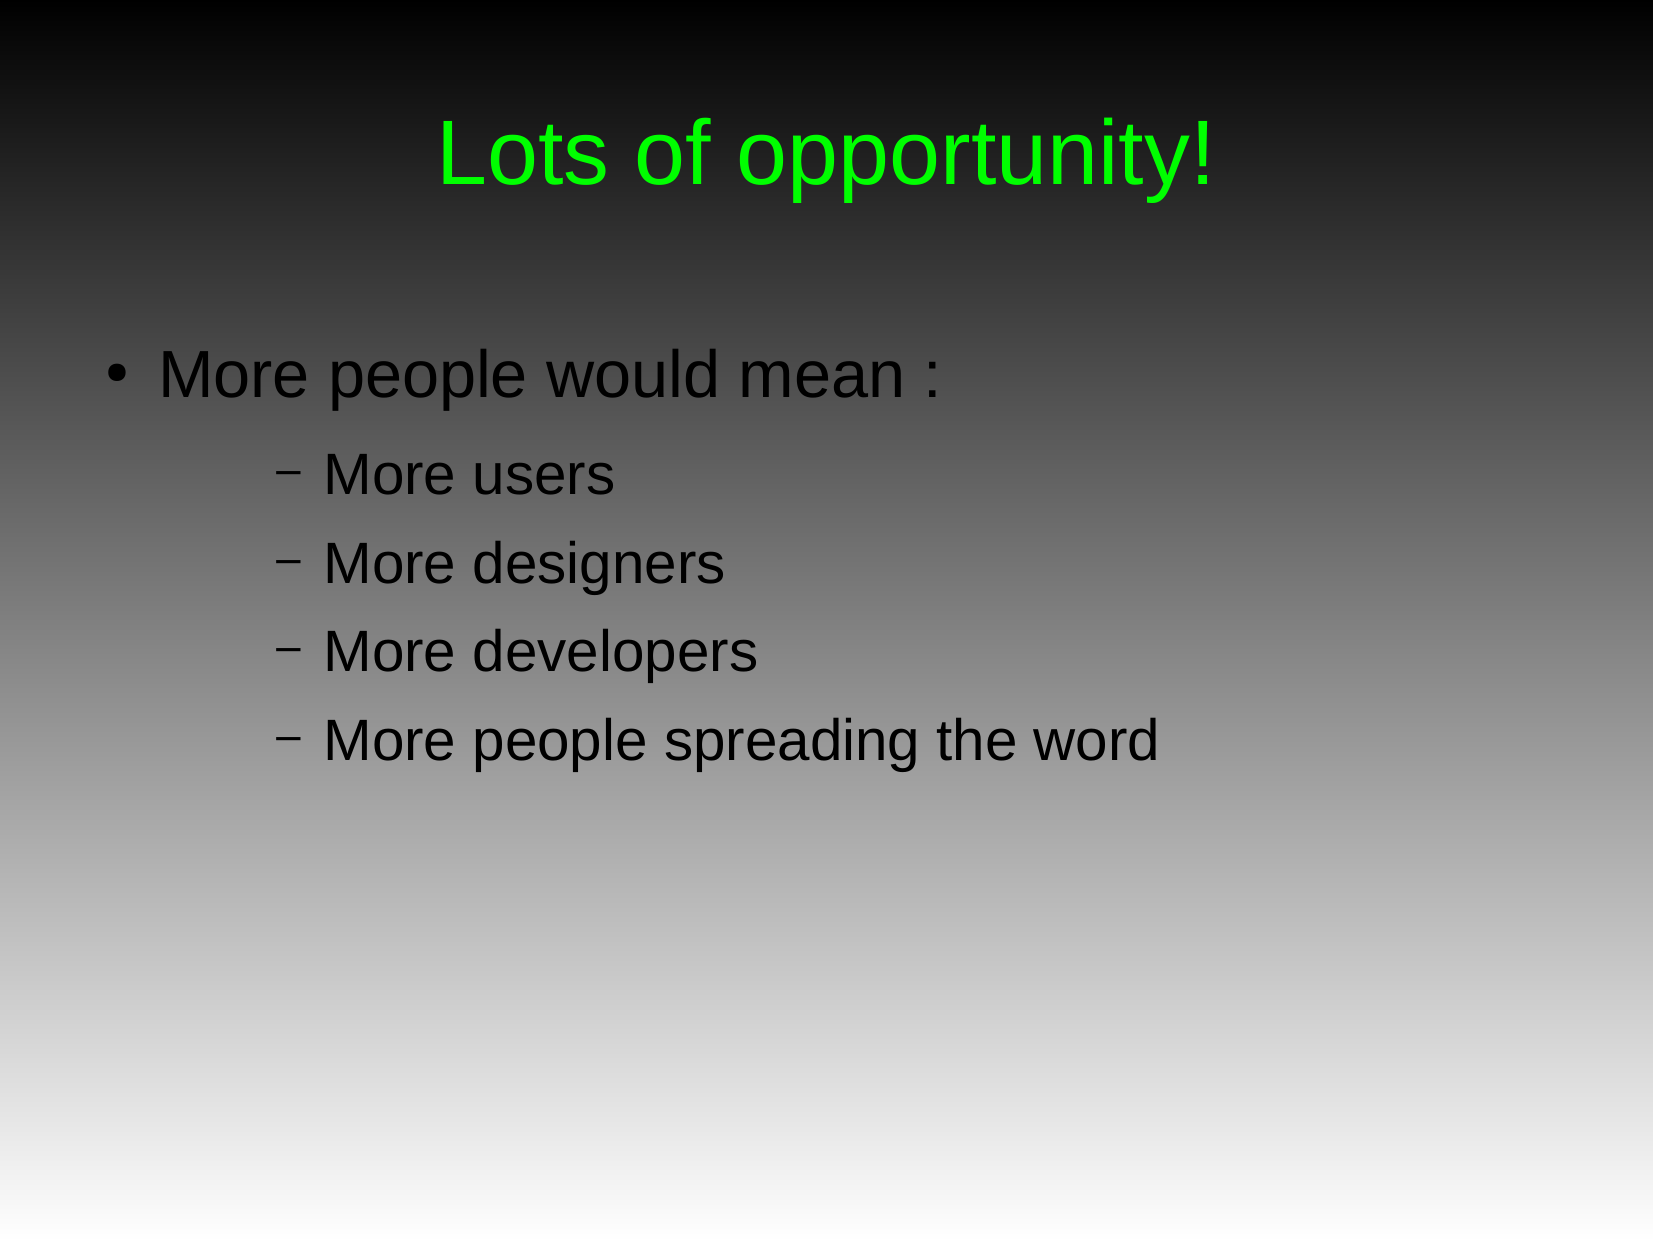

# Lots of opportunity!
More people would mean :
More users
More designers
More developers
More people spreading the word